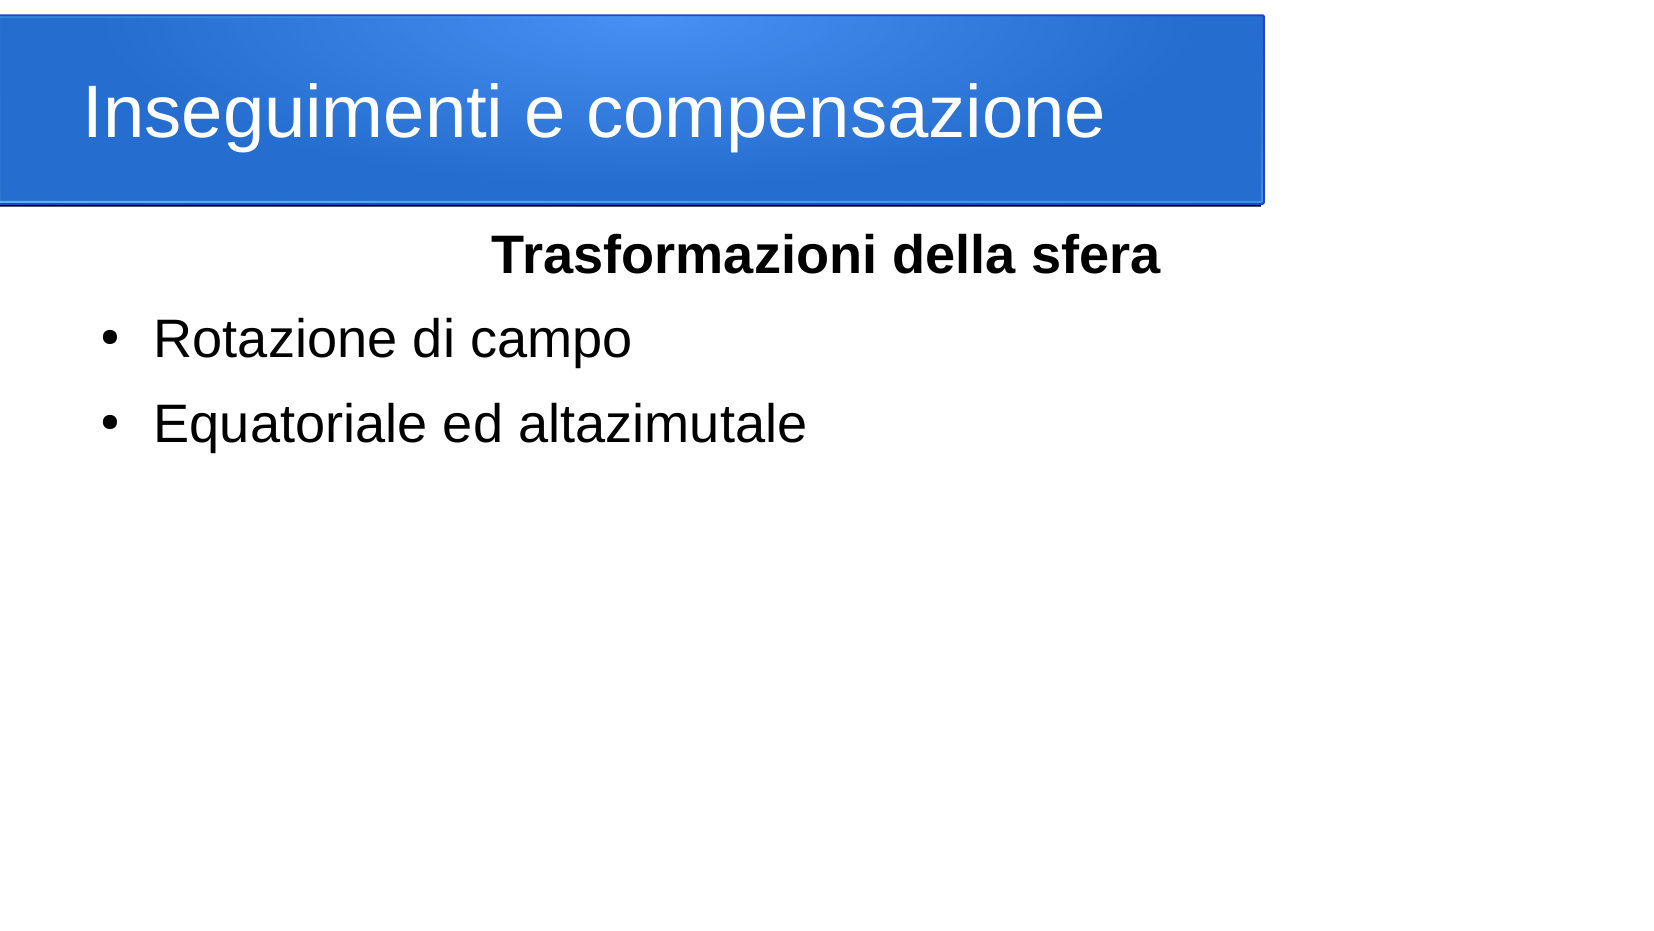

# Inseguimenti e compensazione
Trasformazioni della sfera
Rotazione di campo
Equatoriale ed altazimutale